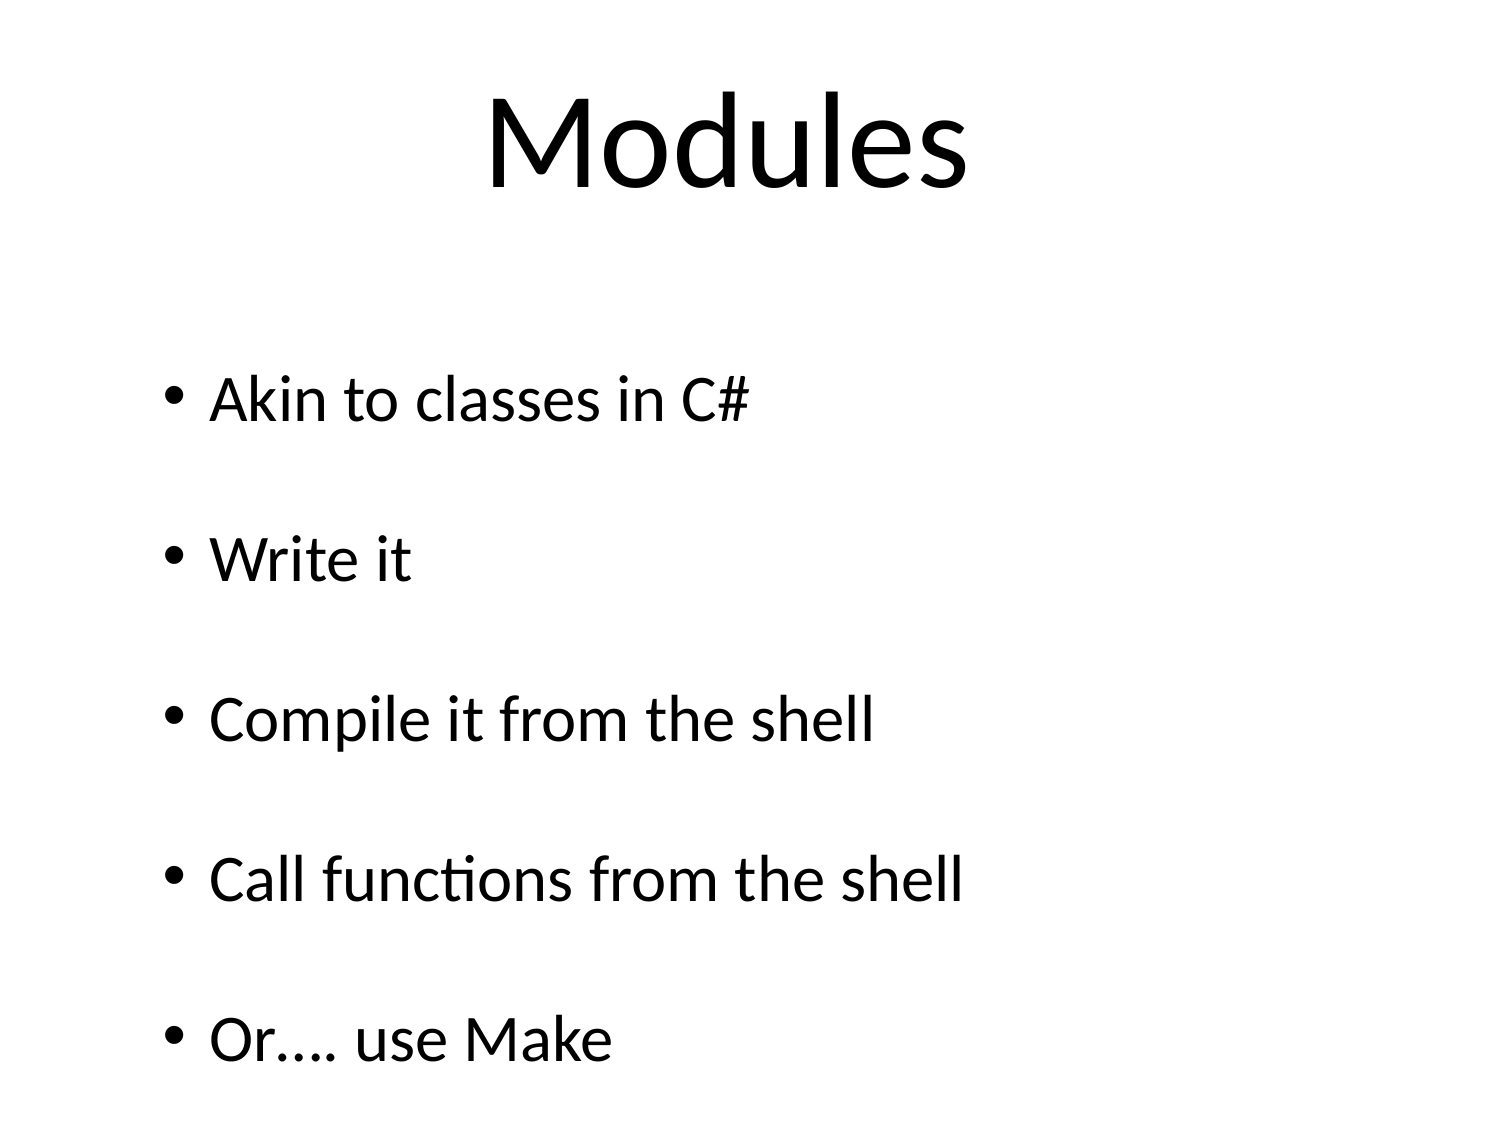

Modules
Akin to classes in C#
Write it
Compile it from the shell
Call functions from the shell
Or…. use Make